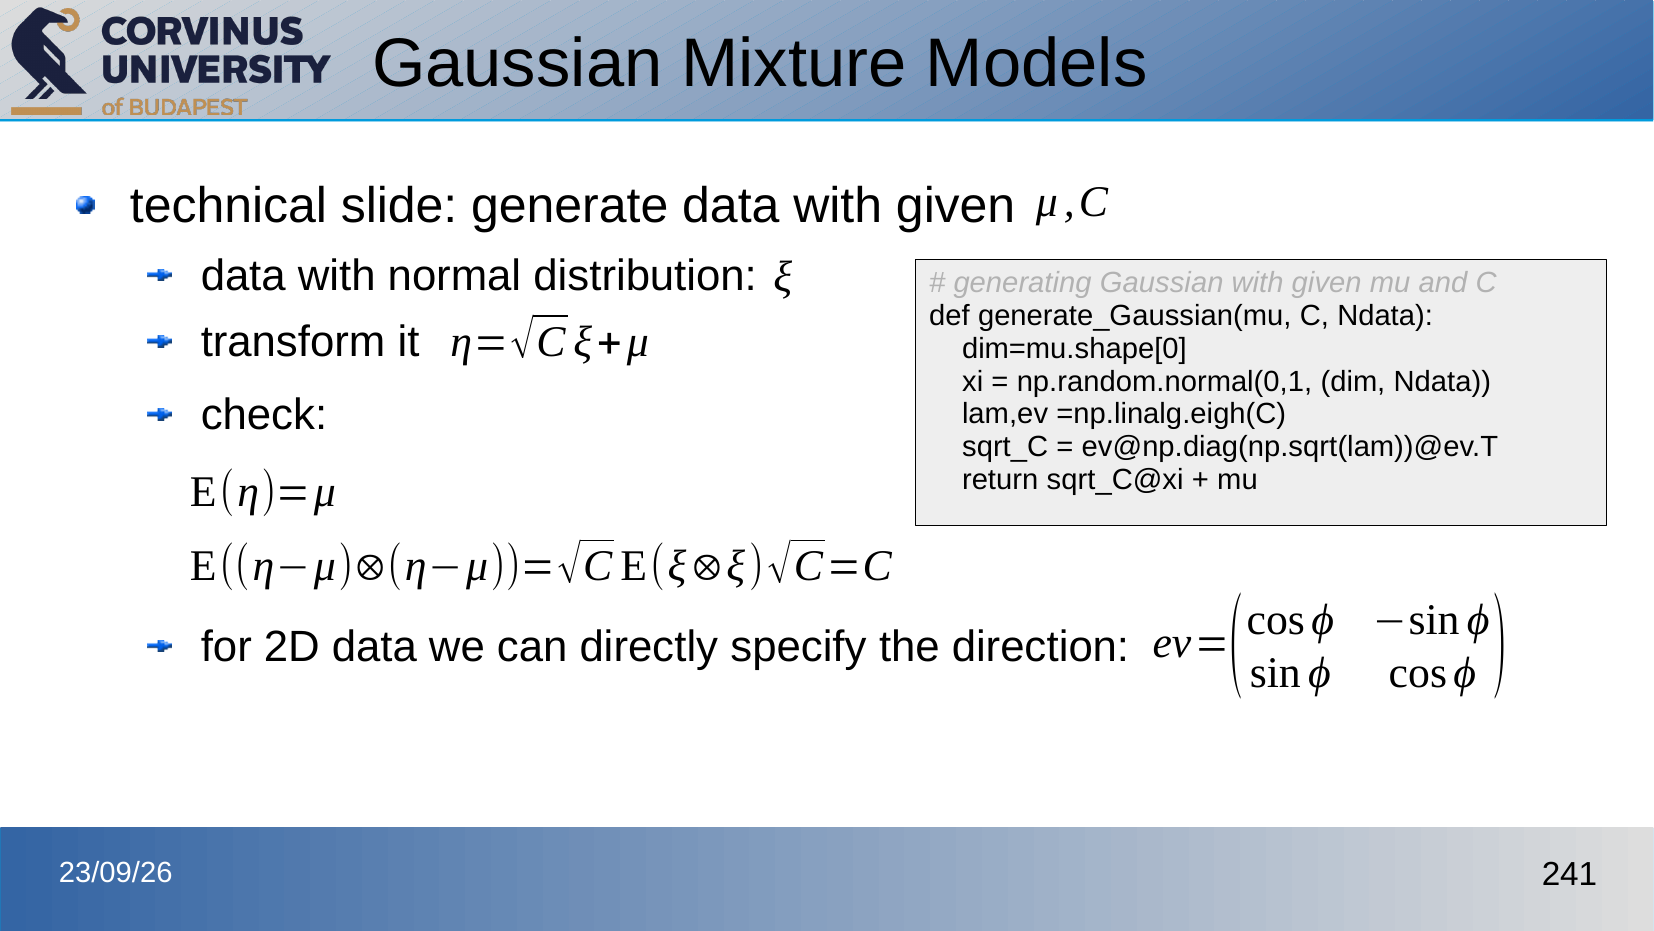

# Gaussian Mixture Models
technical slide: generate data with given
data with normal distribution:
transform it
check:
for 2D data we can directly specify the direction:
# generating Gaussian with given mu and C def generate_Gaussian(mu, C, Ndata):
 dim=mu.shape[0]
 xi = np.random.normal(0,1, (dim, Ndata))
 lam,ev =np.linalg.eigh(C)
 sqrt_C = ev@np.diag(np.sqrt(lam))@ev.T
 return sqrt_C@xi + mu